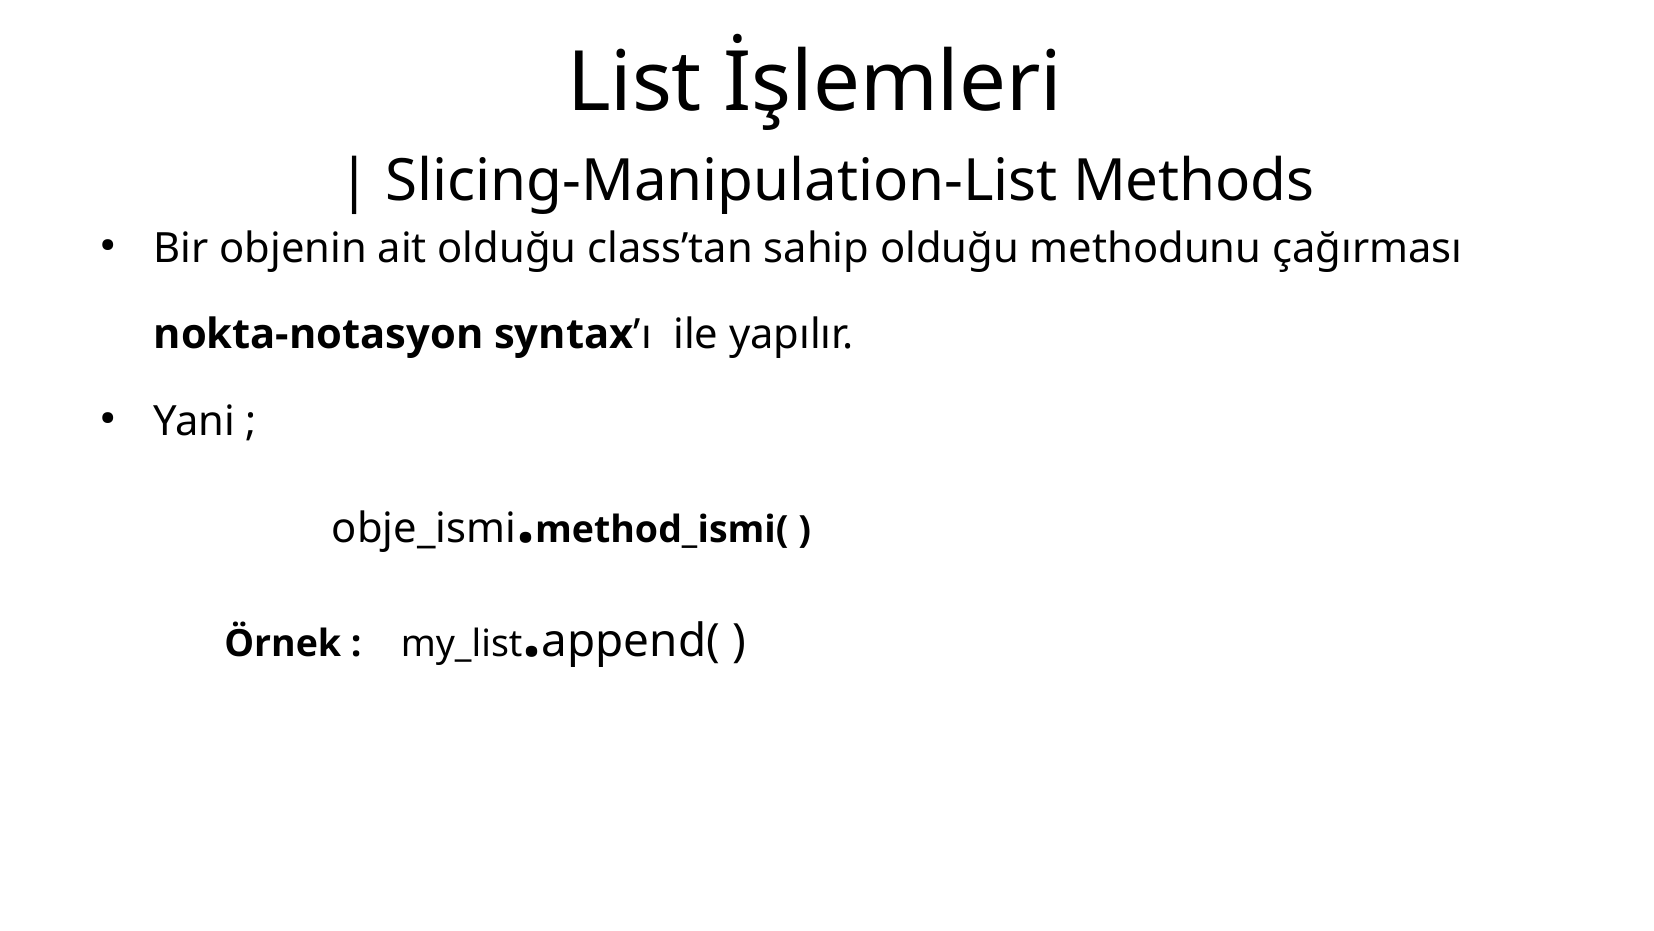

# List İşlemleri | Slicing-Manipulation-List Methods
Bir objenin ait olduğu class’tan sahip olduğu methodunu çağırması
nokta-notasyon syntax’ı ile yapılır.
Yani ;
 obje_ismi.method_ismi( )
Örnek : my_list.append( )